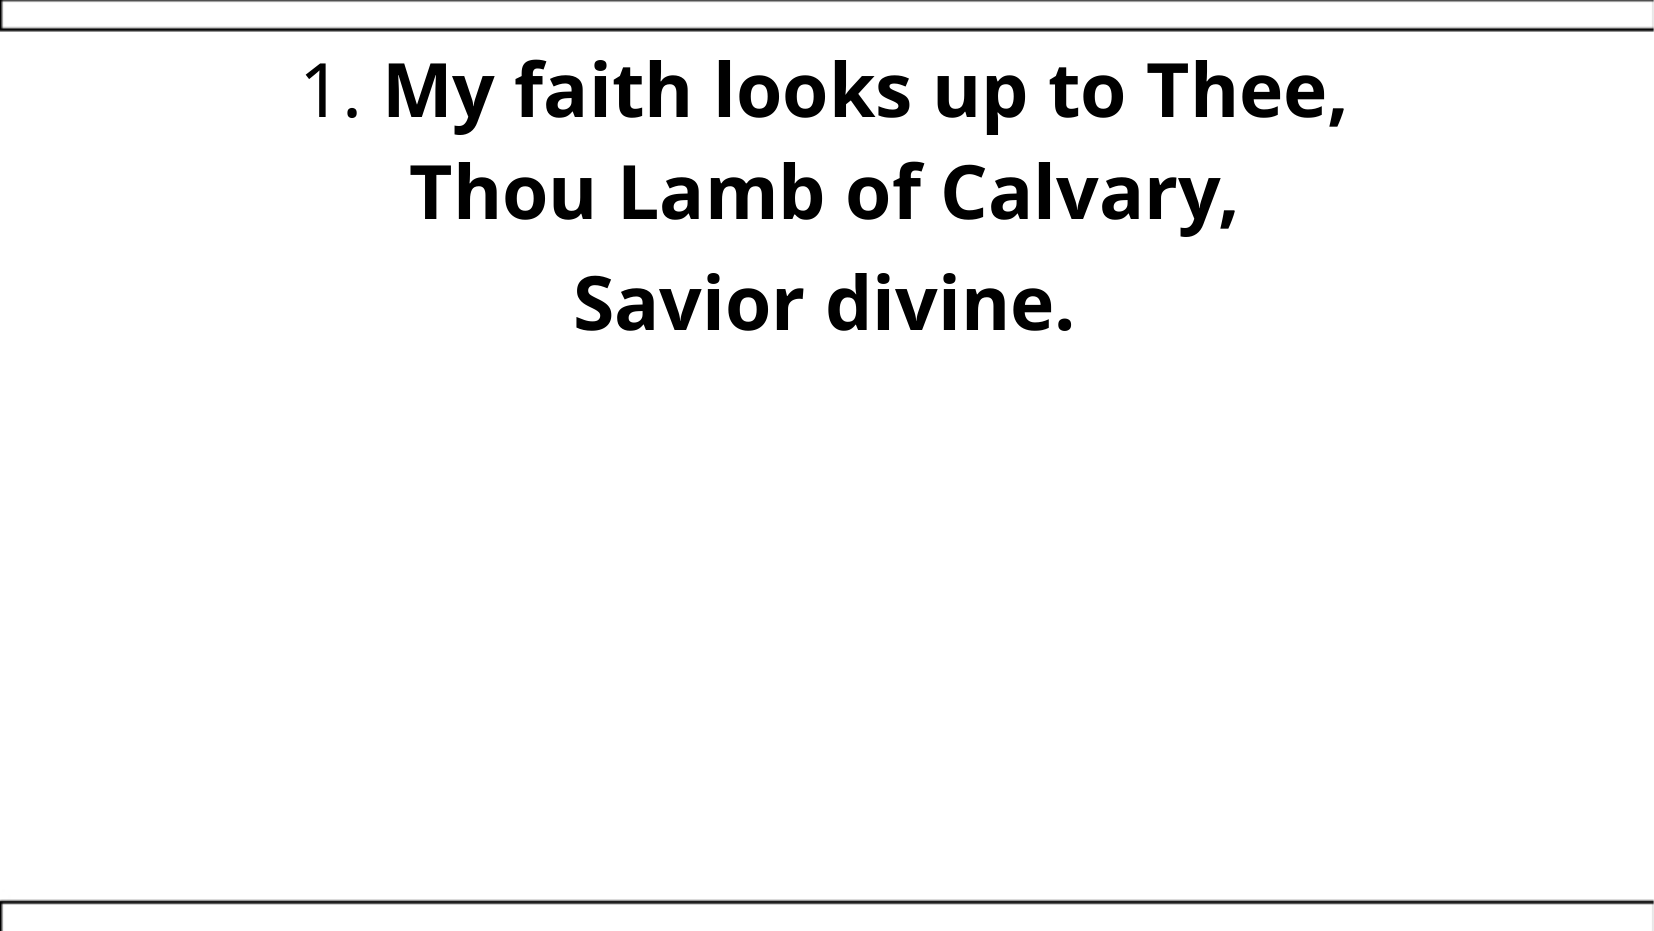

1. My faith looks up to Thee,
Thou Lamb of Calvary,
Savior divine.